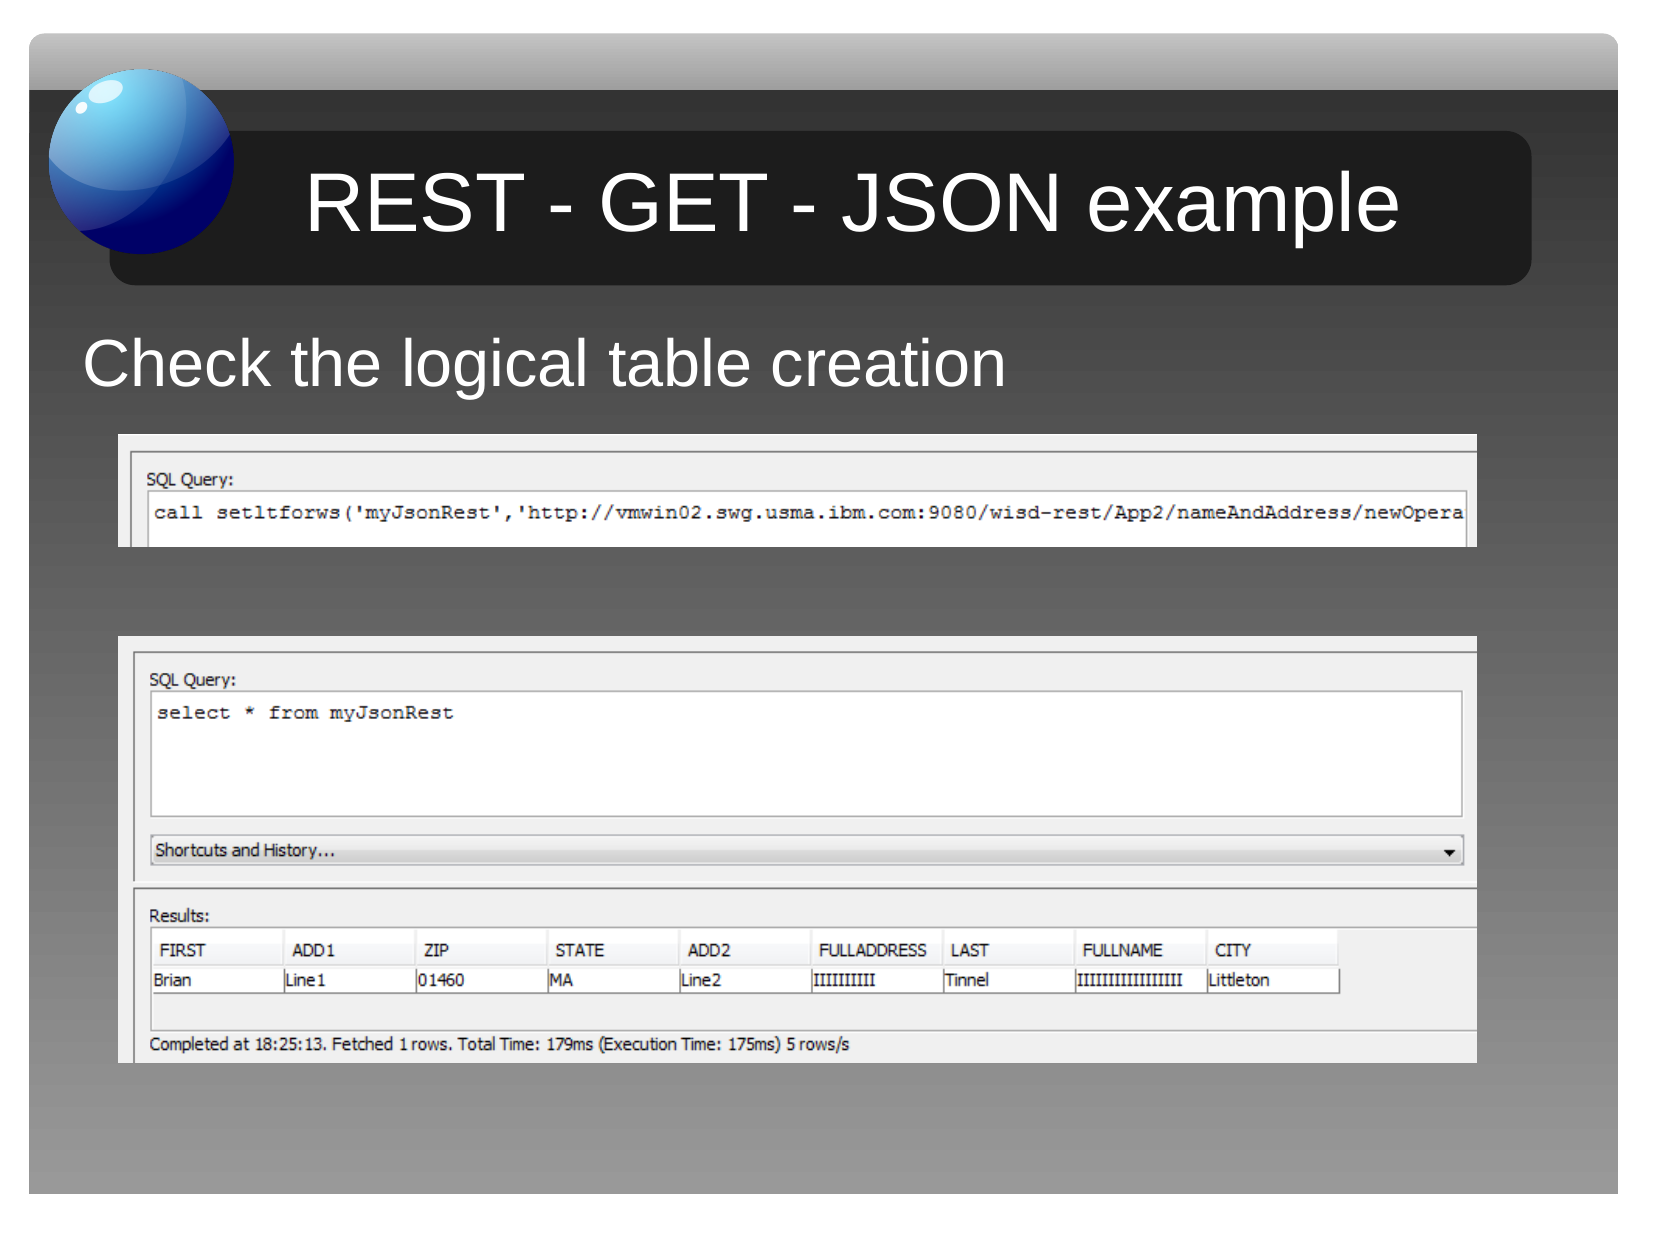

# REST - GET - JSON example
Check the logical table creation